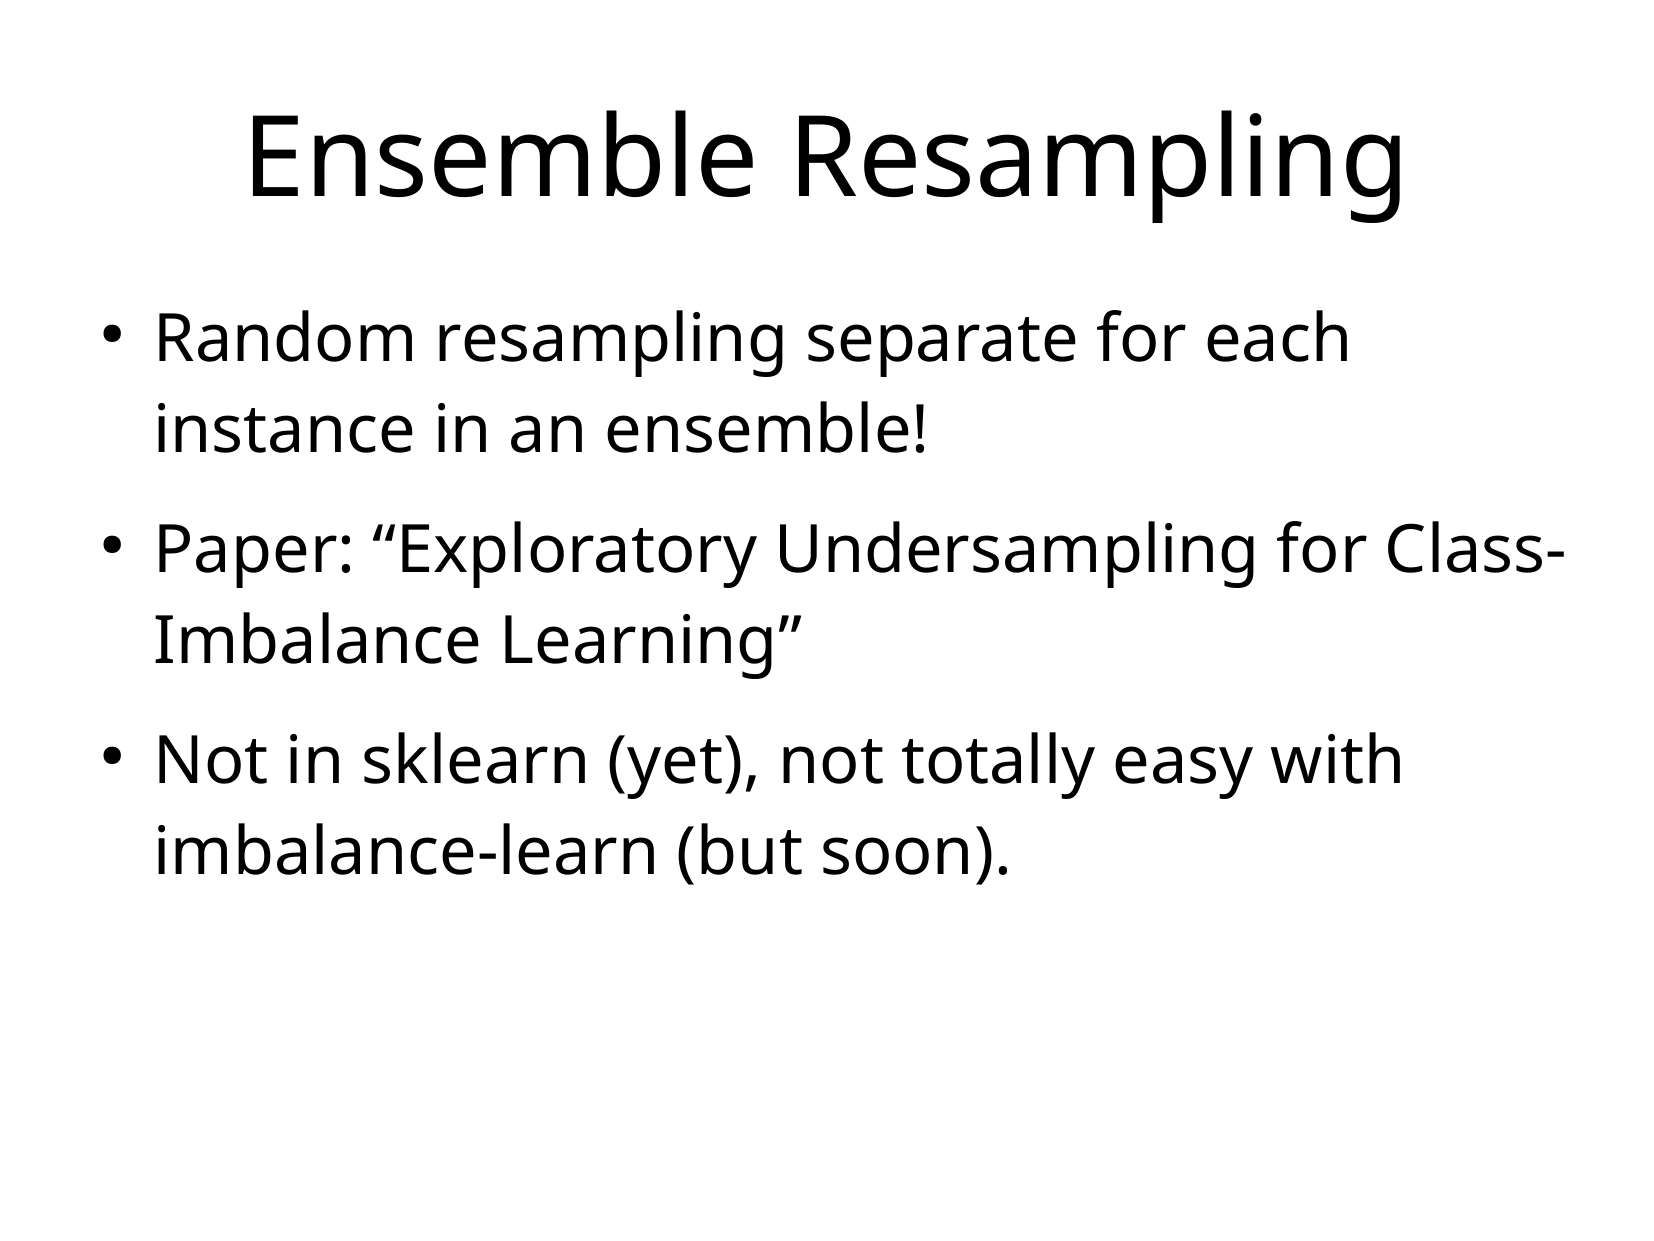

# Ensemble Resampling
Random resampling separate for each instance in an ensemble!
Paper: “Exploratory Undersampling for Class-Imbalance Learning”
Not in sklearn (yet), not totally easy with imbalance-learn (but soon).